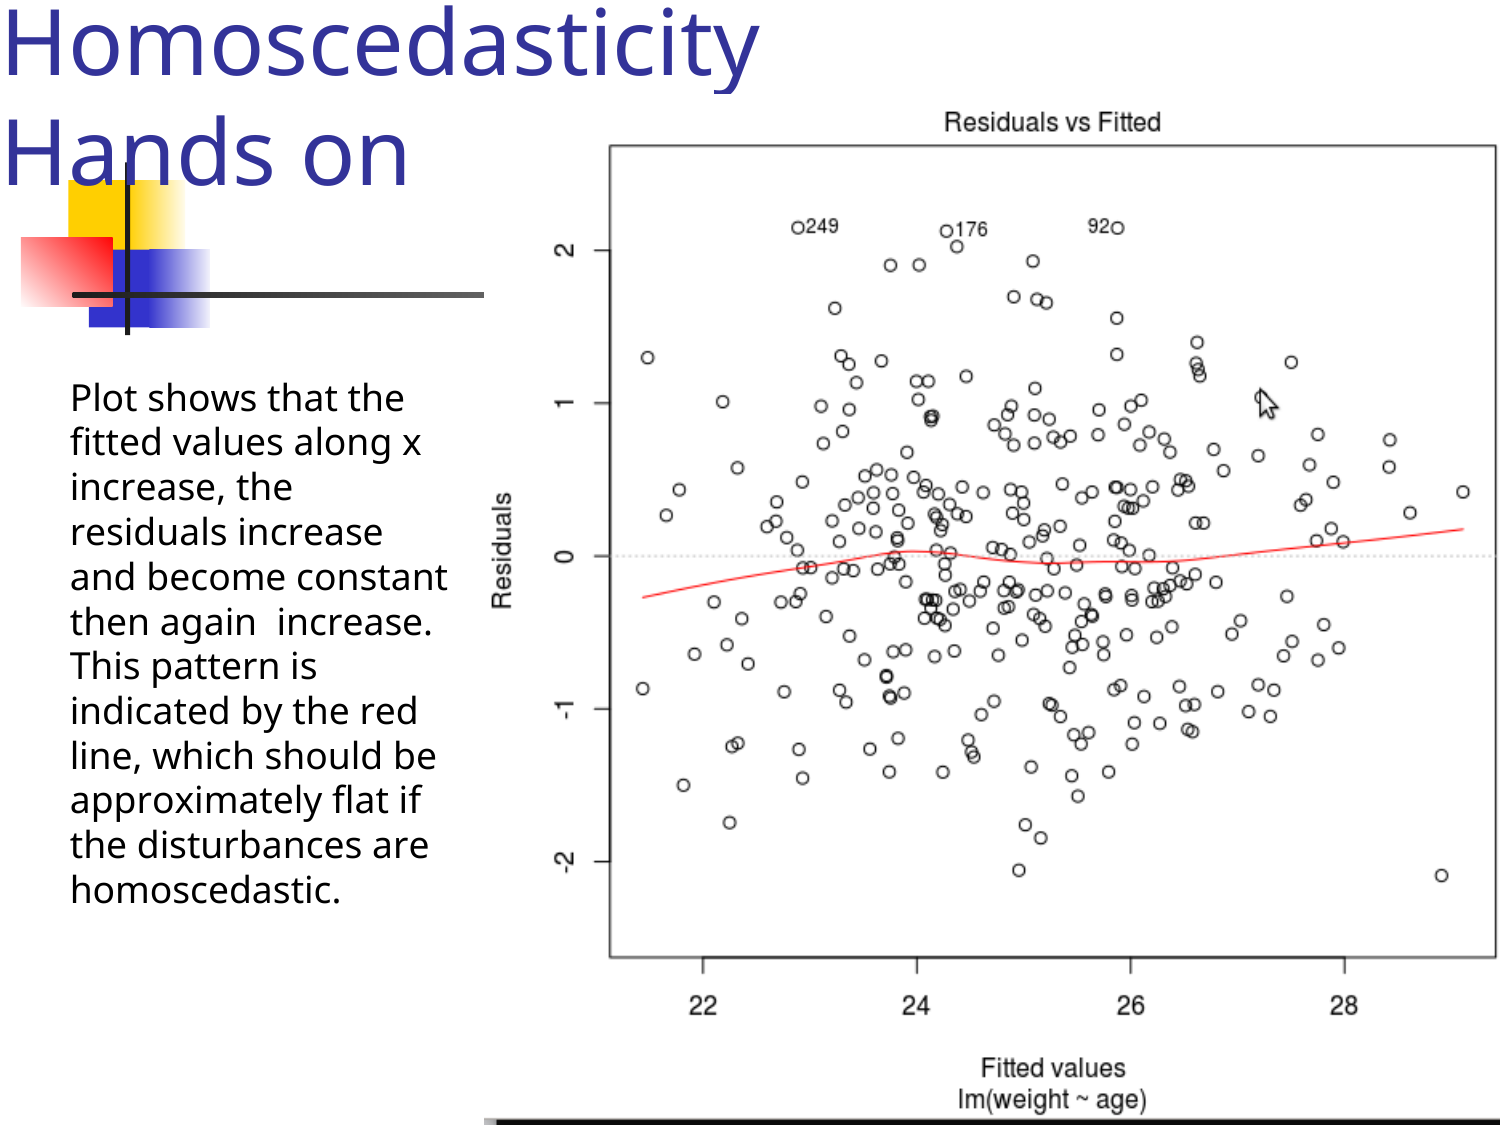

# Homoscedasticity Hands on
Plot shows that the fitted values along x increase, the residuals increase and become constant then again increase. This pattern is indicated by the red line, which should be approximately flat if the disturbances are homoscedastic.